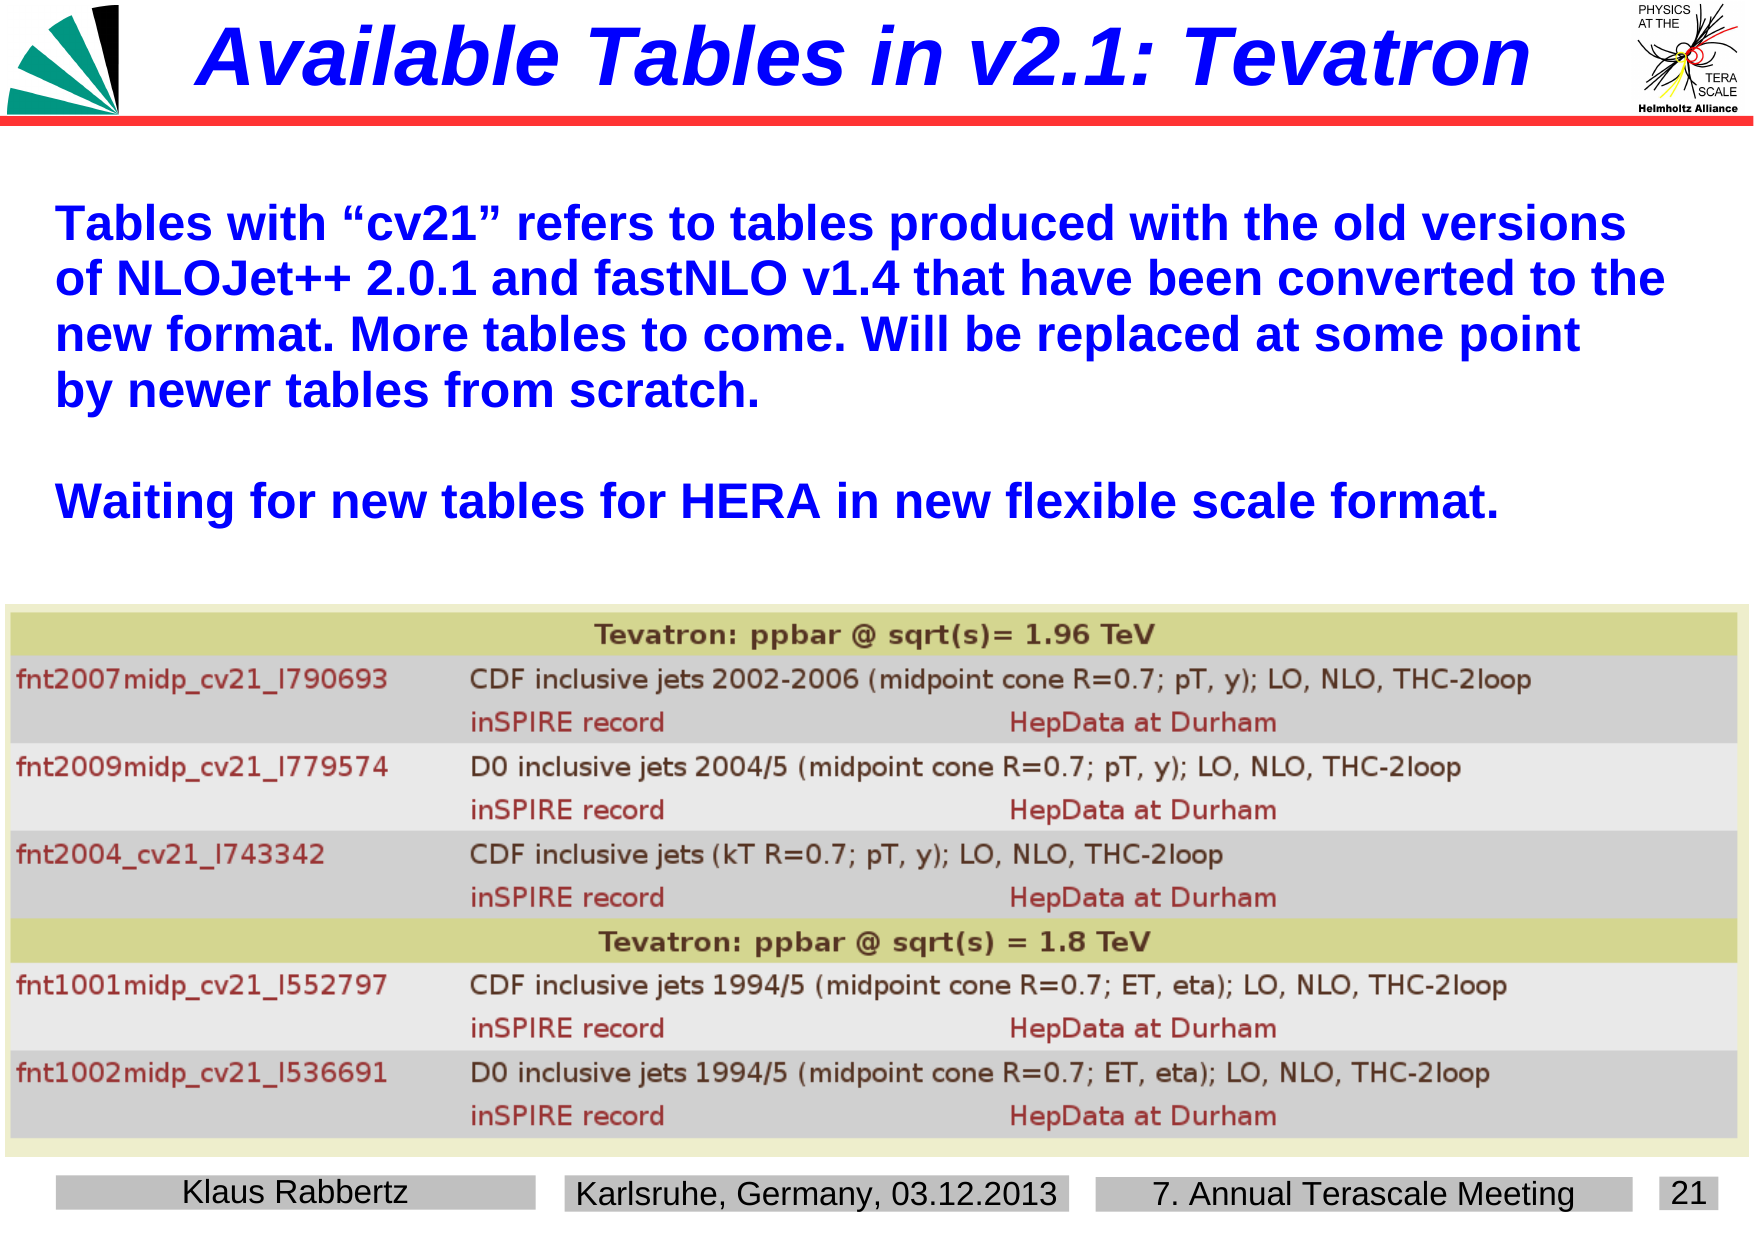

# Available Tables in v2.1: Tevatron
Tables with “cv21” refers to tables produced with the old versions
of NLOJet++ 2.0.1 and fastNLO v1.4 that have been converted to the
new format. More tables to come. Will be replaced at some point
by newer tables from scratch.
Waiting for new tables for HERA in new flexible scale format.